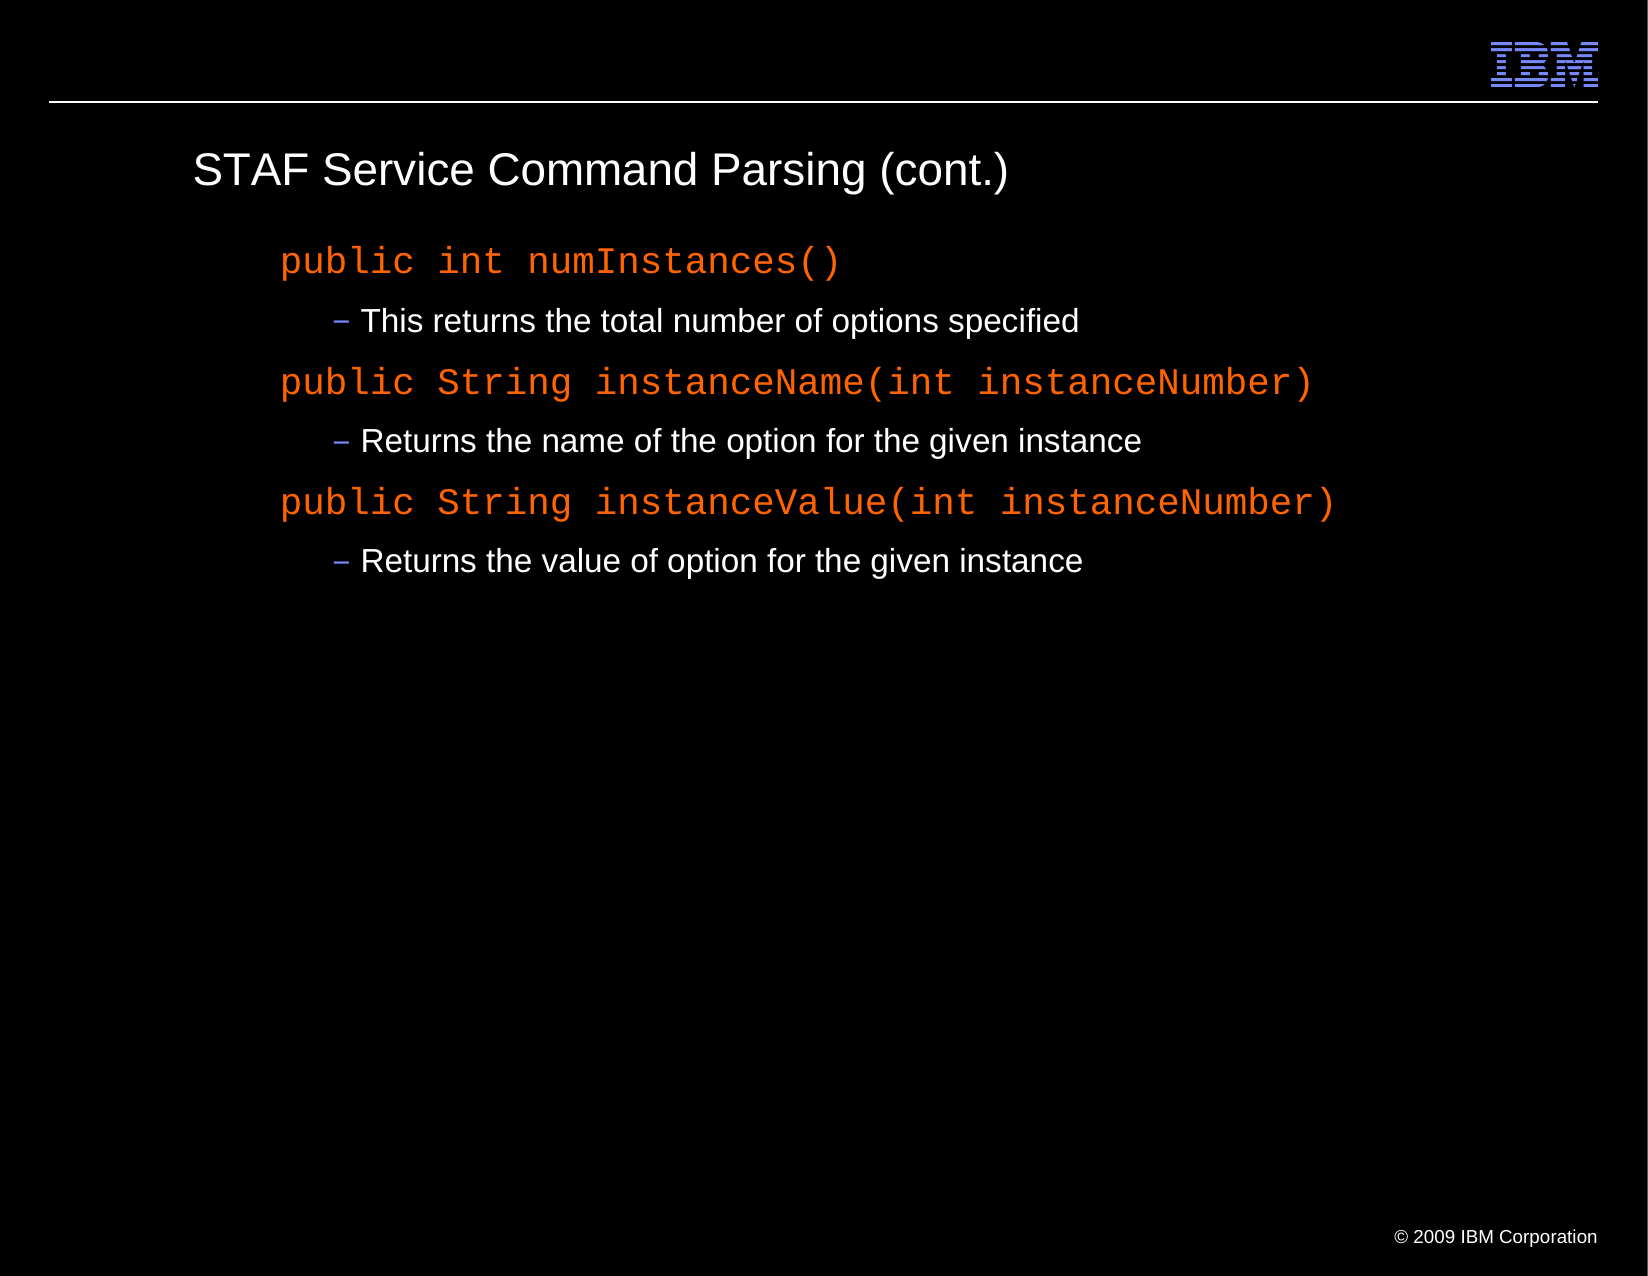

# STAF Service Command Parsing (cont.)
public int numInstances()
This returns the total number of options specified
public String instanceName(int instanceNumber)
Returns the name of the option for the given instance
public String instanceValue(int instanceNumber)
Returns the value of option for the given instance